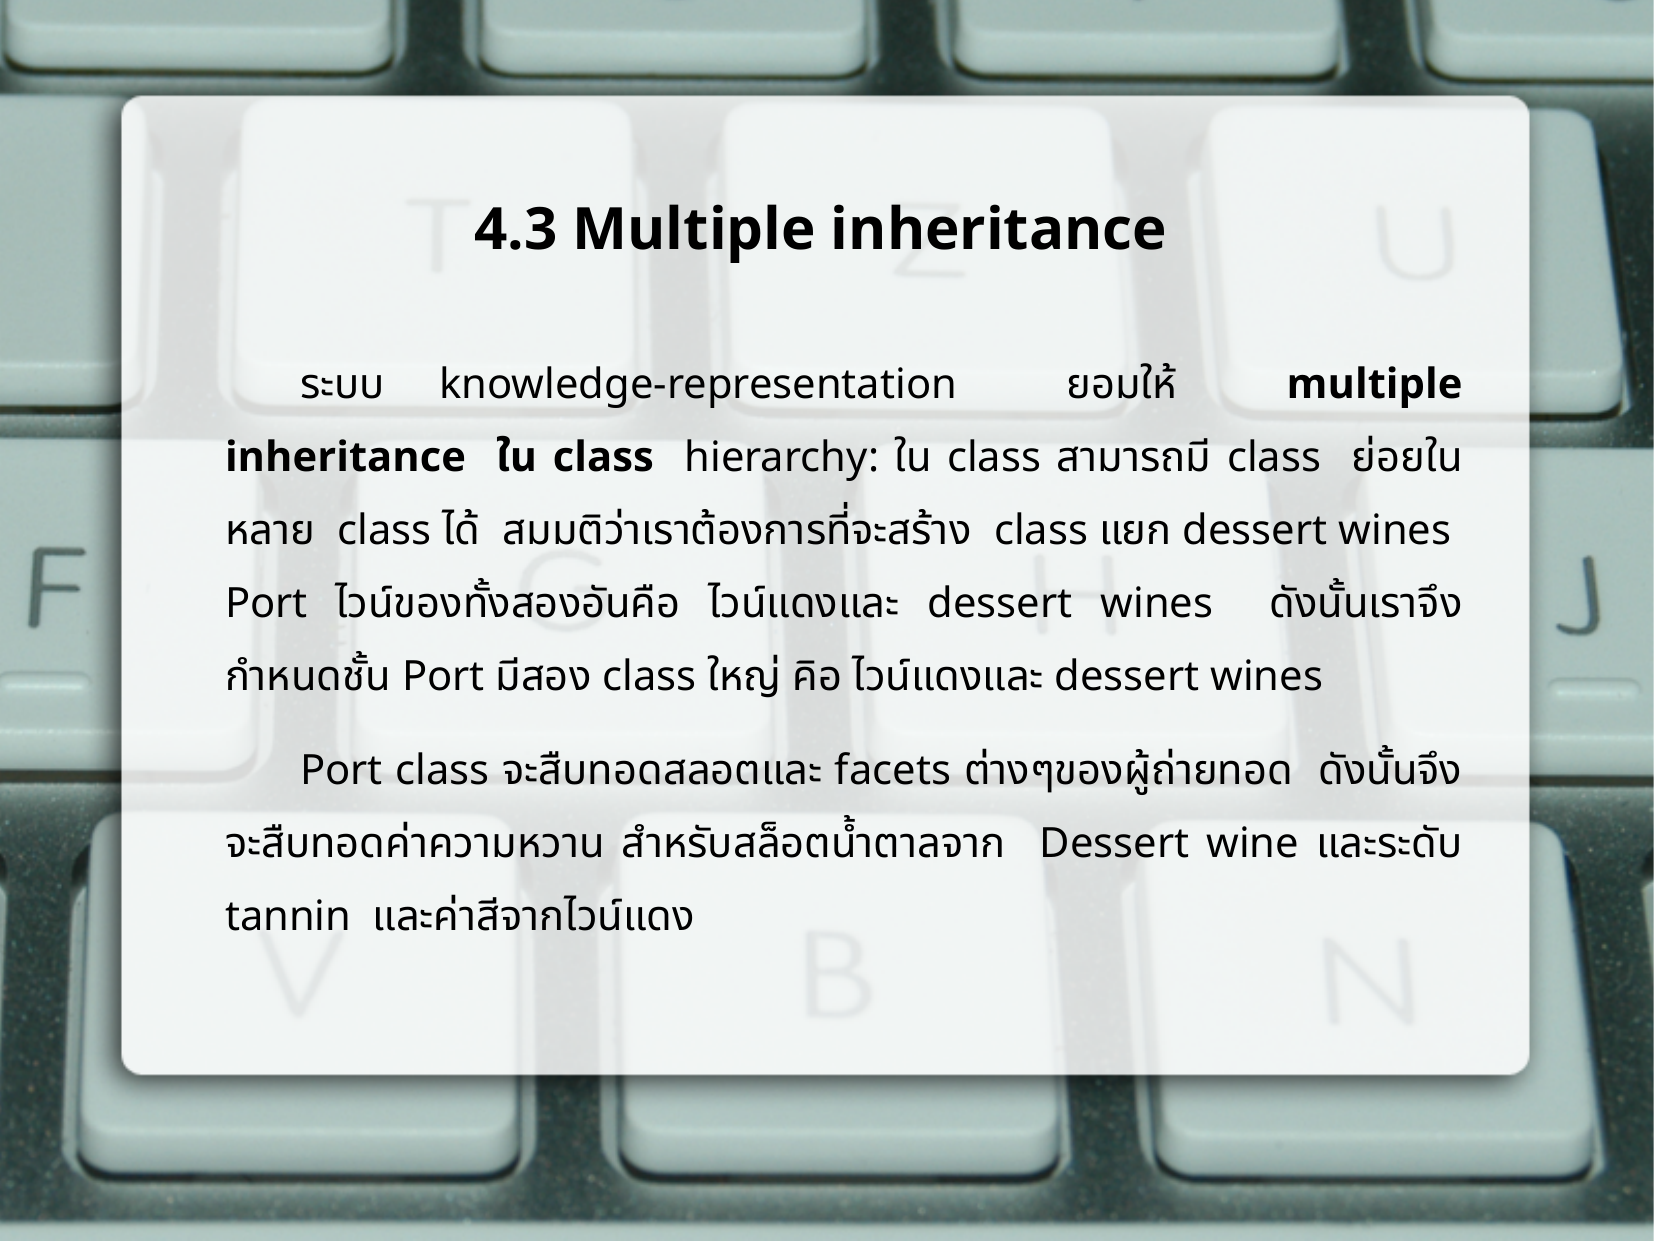

# 4.3 Multiple inheritance
ระบบ knowledge-representation ยอมให้ multiple inheritance ใน class hierarchy: ใน class สามารถมี class ย่อยในหลาย class ได้ สมมติว่าเราต้องการที่จะสร้าง class แยก dessert wines Port ไวน์ของทั้งสองอันคือ ไวน์แดงและ dessert wines ดังนั้นเราจึงกำหนดชั้น Port มีสอง class ใหญ่ คิอ ไวน์แดงและ dessert wines
Port class จะสืบทอดสลอตและ facets ต่างๆของผู้ถ่ายทอด ดังนั้นจึงจะสืบทอดค่าความหวาน สำหรับสล็อตน้ำตาลจาก Dessert wine และระดับ tannin และค่าสีจากไวน์แดง